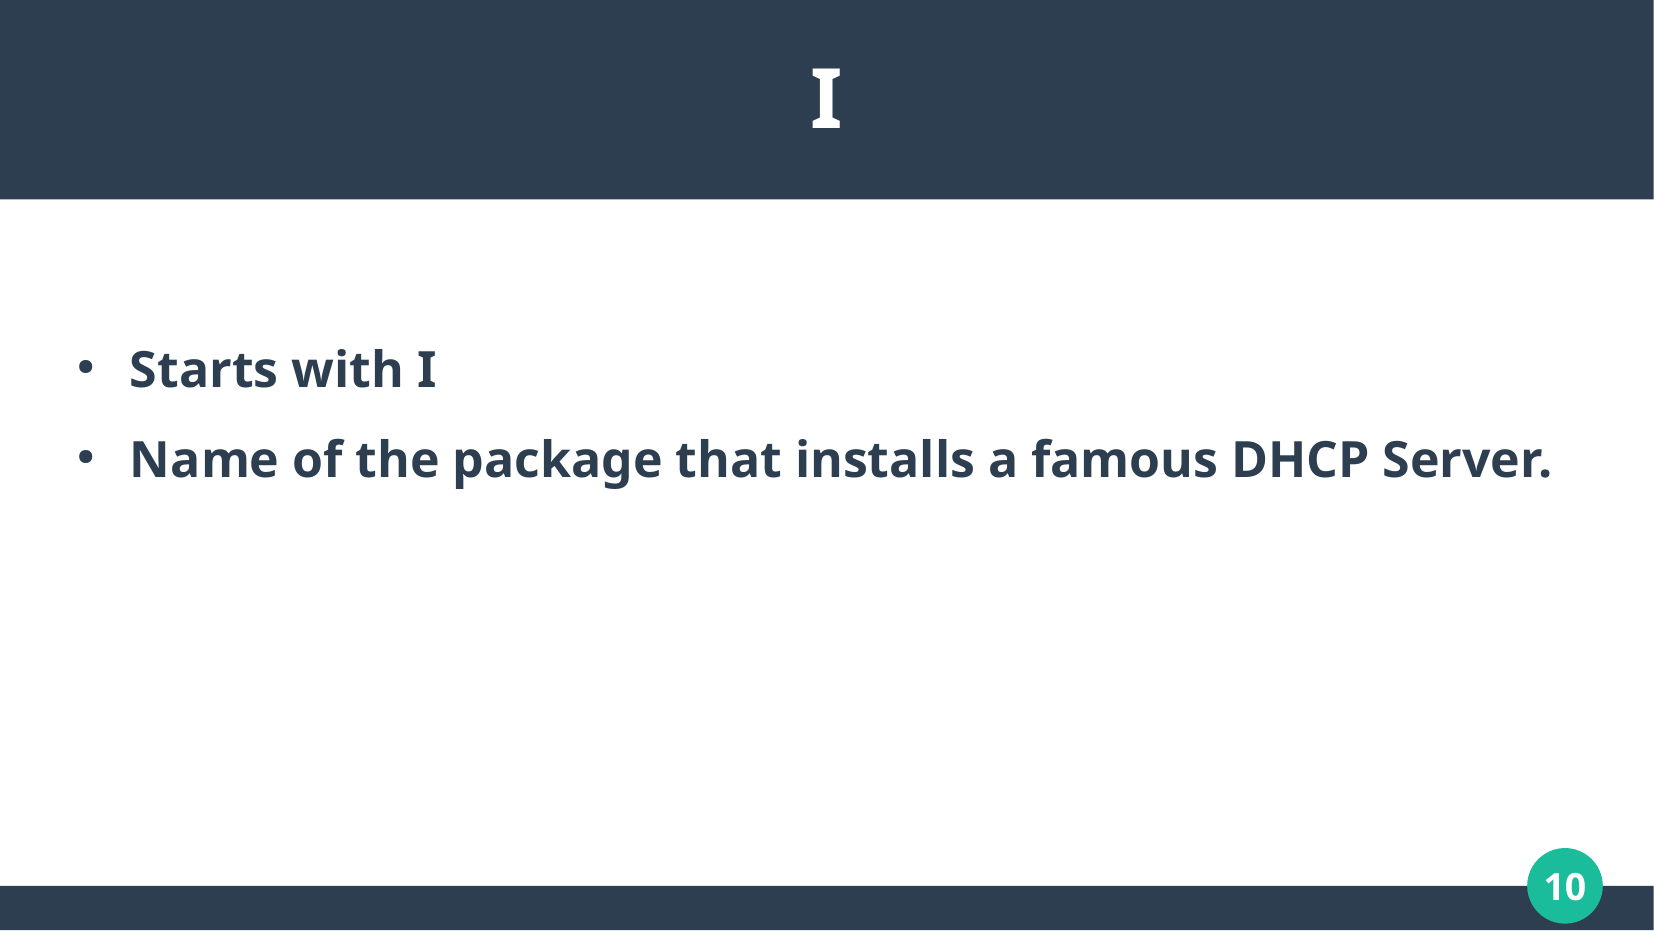

# I
Starts with I
Name of the package that installs a famous DHCP Server.